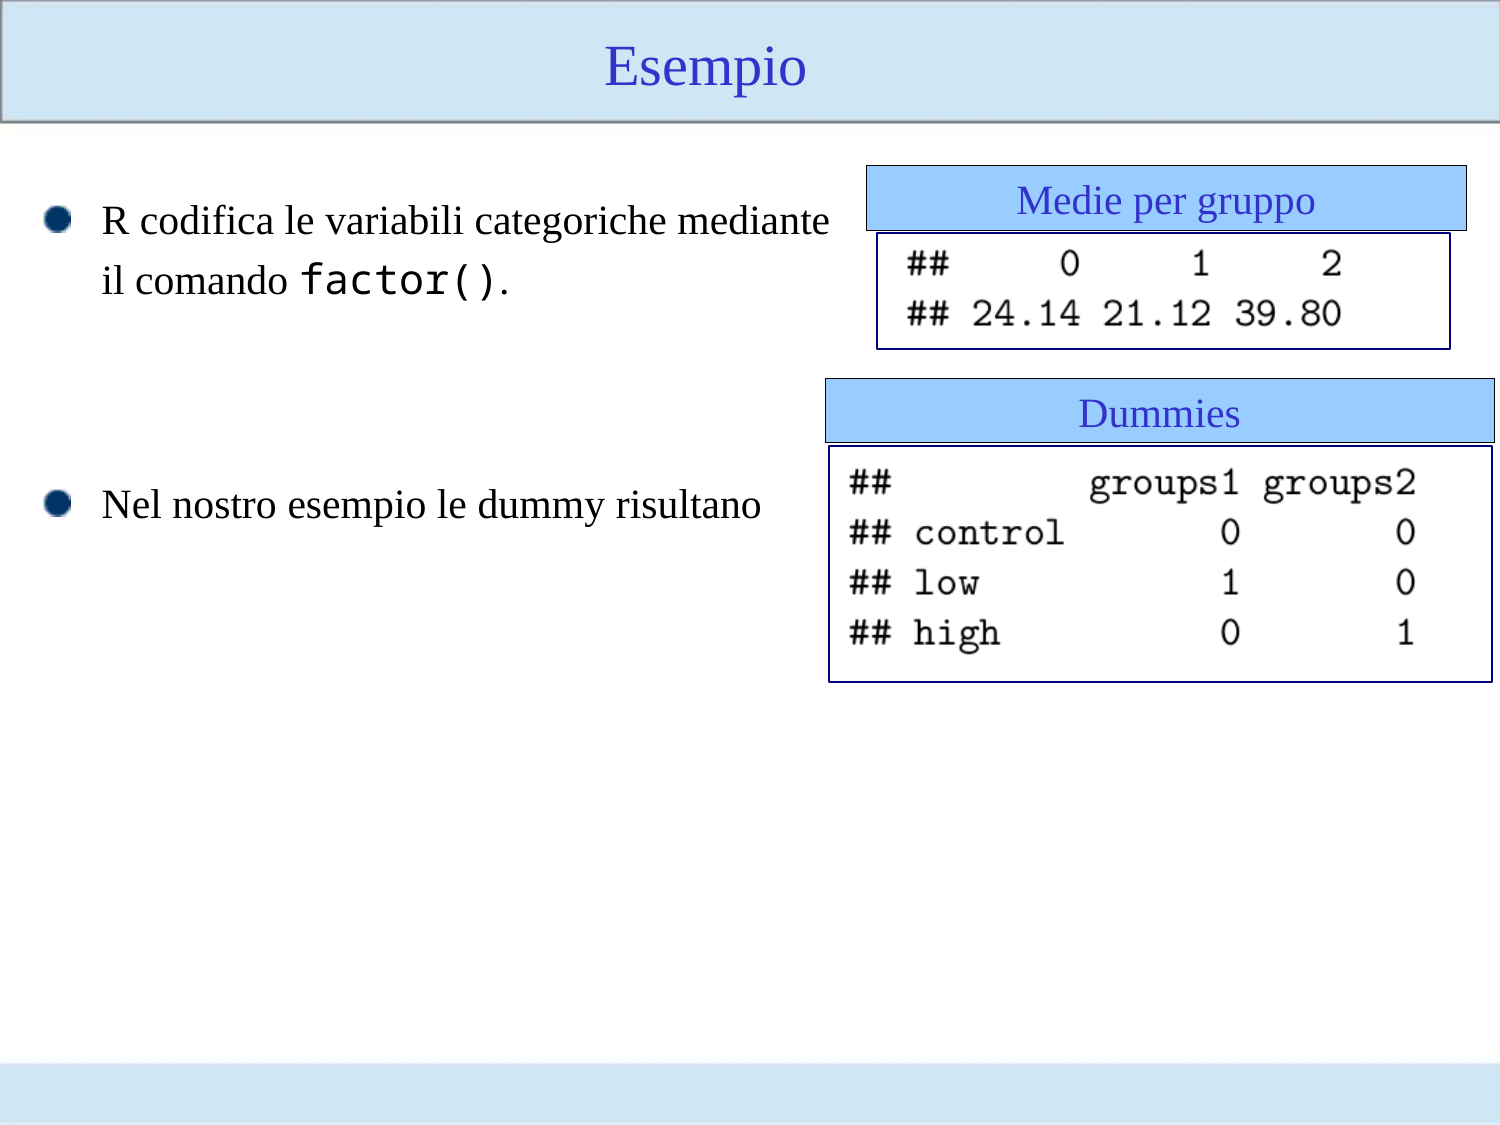

# Esempio
Medie per gruppo
R codifica le variabili categoriche mediante il comando factor().
Nel nostro esempio le dummy risultano
Dummies